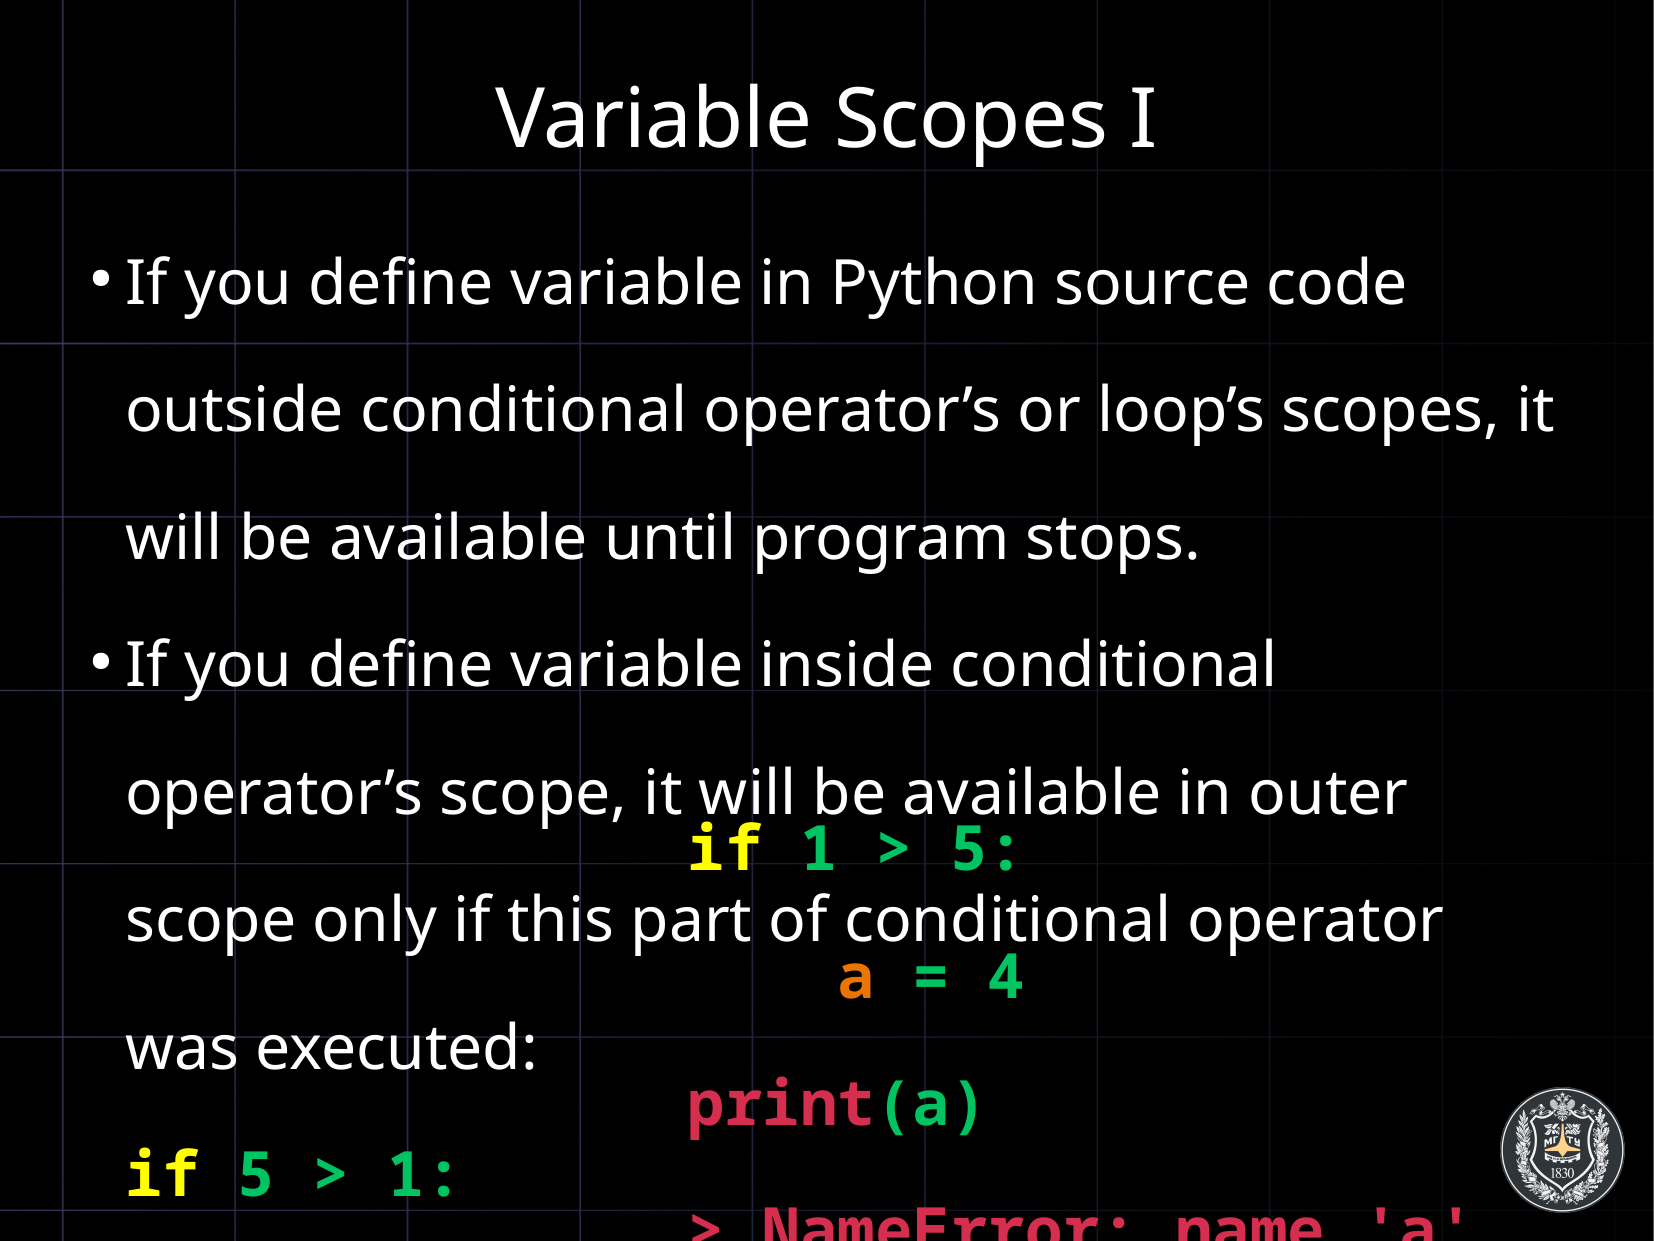

# Variable Scopes I
If you define variable in Python source code outside conditional operator’s or loop’s scopes, it will be available until program stops.
If you define variable inside conditional operator’s scope, it will be available in outer scope only if this part of conditional operator was executed:
if 5 > 1:
 if 4 > 2:
 a = 4
print(a)
> 4
if 1 > 5:
 a = 4
print(a)
> NameError: name 'a' is not defined